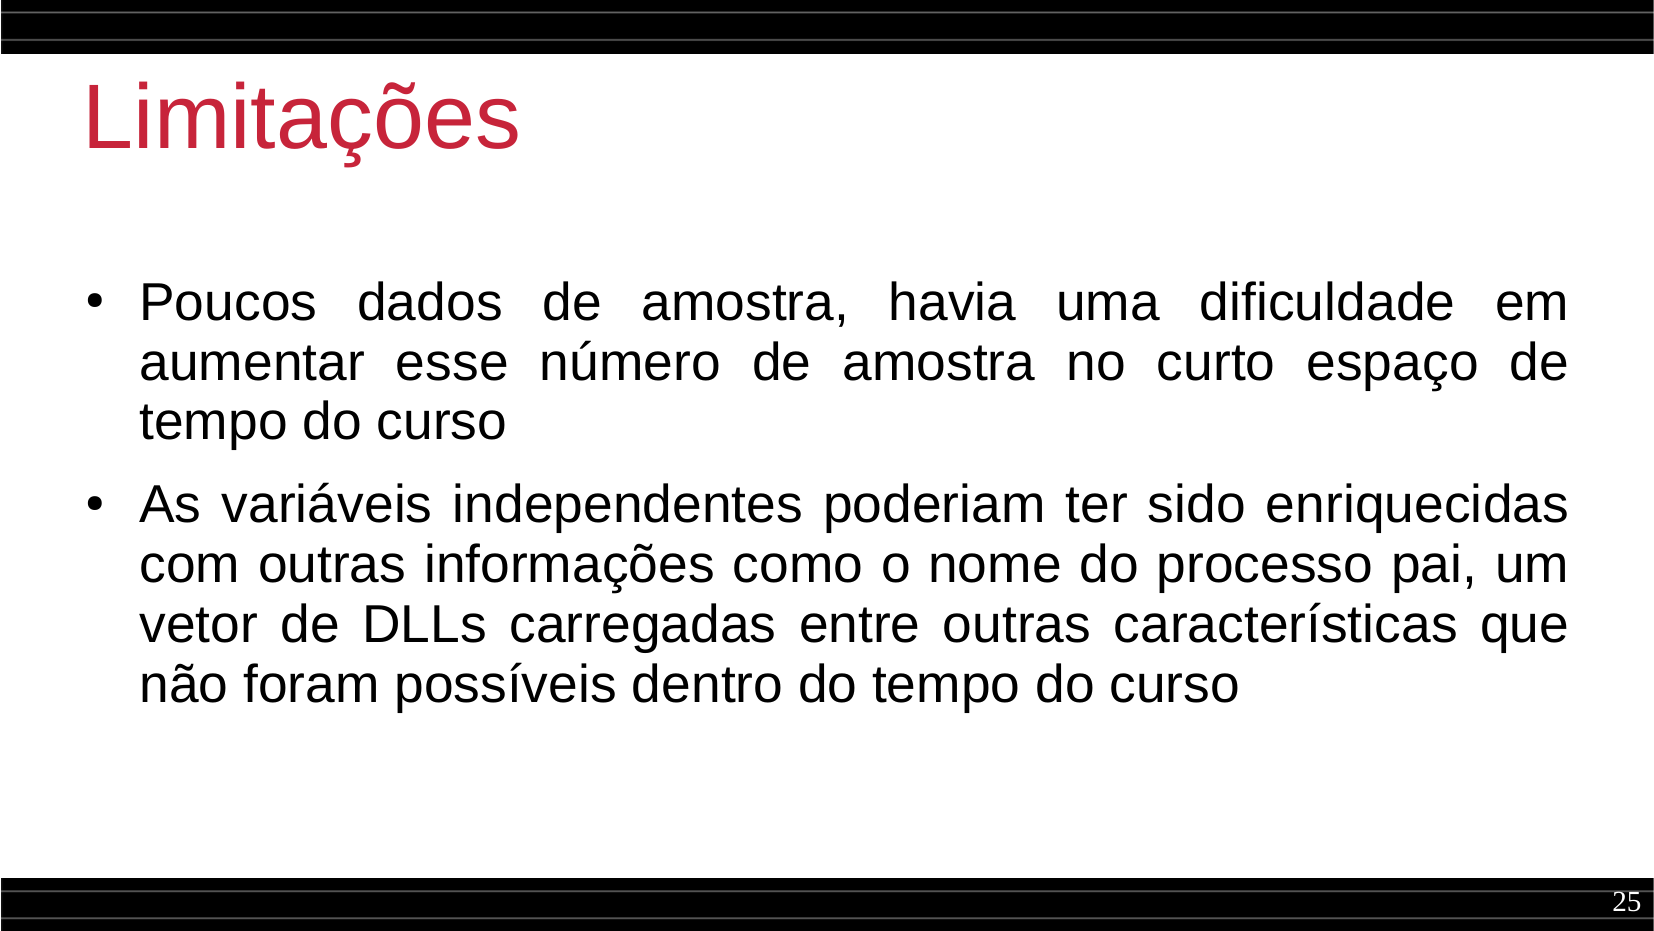

# Limitações
Poucos dados de amostra, havia uma dificuldade em aumentar esse número de amostra no curto espaço de tempo do curso
As variáveis independentes poderiam ter sido enriquecidas com outras informações como o nome do processo pai, um vetor de DLLs carregadas entre outras características que não foram possíveis dentro do tempo do curso